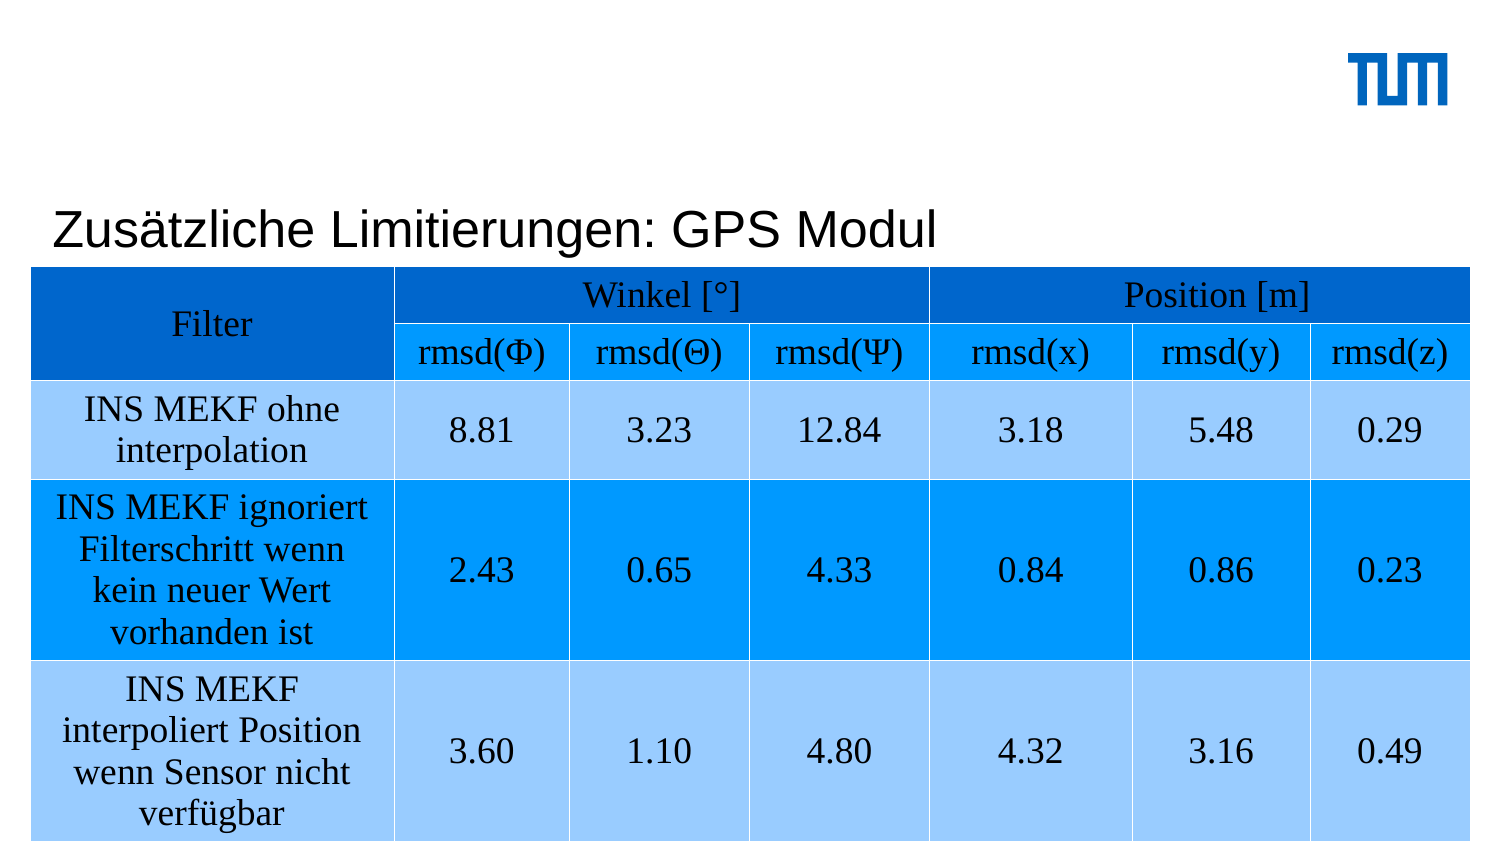

# Zusätzliche Limitierungen: GPS Modul
| Filter | Winkel [°] | | | Position [m] | | |
| --- | --- | --- | --- | --- | --- | --- |
| | rmsd(Φ) | rmsd(Θ) | rmsd(Ψ) | rmsd(x) | rmsd(y) | rmsd(z) |
| INS MEKF ohne interpolation | 8.81 | 3.23 | 12.84 | 3.18 | 5.48 | 0.29 |
| INS MEKF ignoriert Filterschritt wenn kein neuer Wert vorhanden ist | 2.43 | 0.65 | 4.33 | 0.84 | 0.86 | 0.23 |
| INS MEKF interpoliert Position wenn Sensor nicht verfügbar | 3.60 | 1.10 | 4.80 | 4.32 | 3.16 | 0.49 |